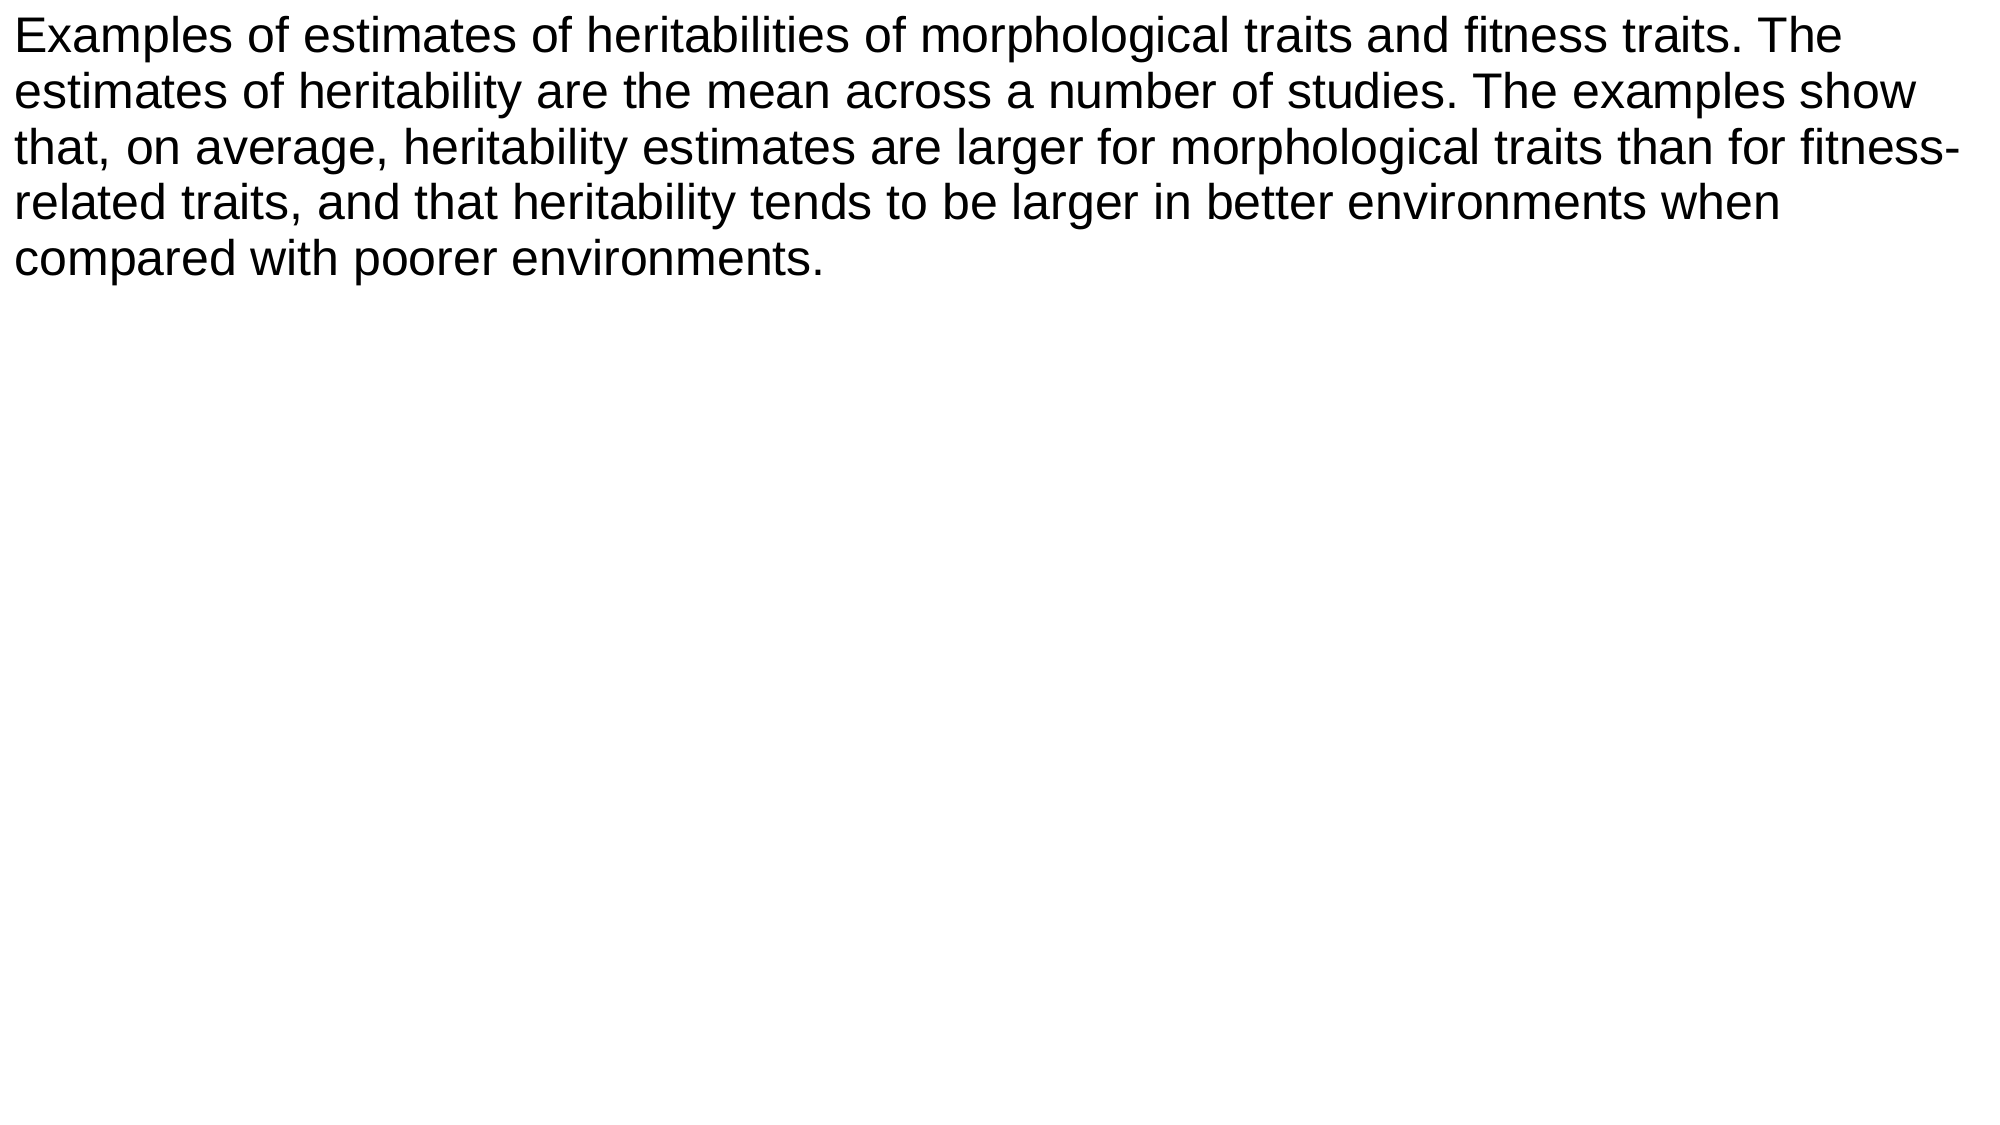

Examples of estimates of heritabilities of morphological traits and fitness traits. The estimates of heritability are the mean across a number of studies. The examples show that, on average, heritability estimates are larger for morphological traits than for fitness-related traits, and that heritability tends to be larger in better environments when compared with poorer environments.